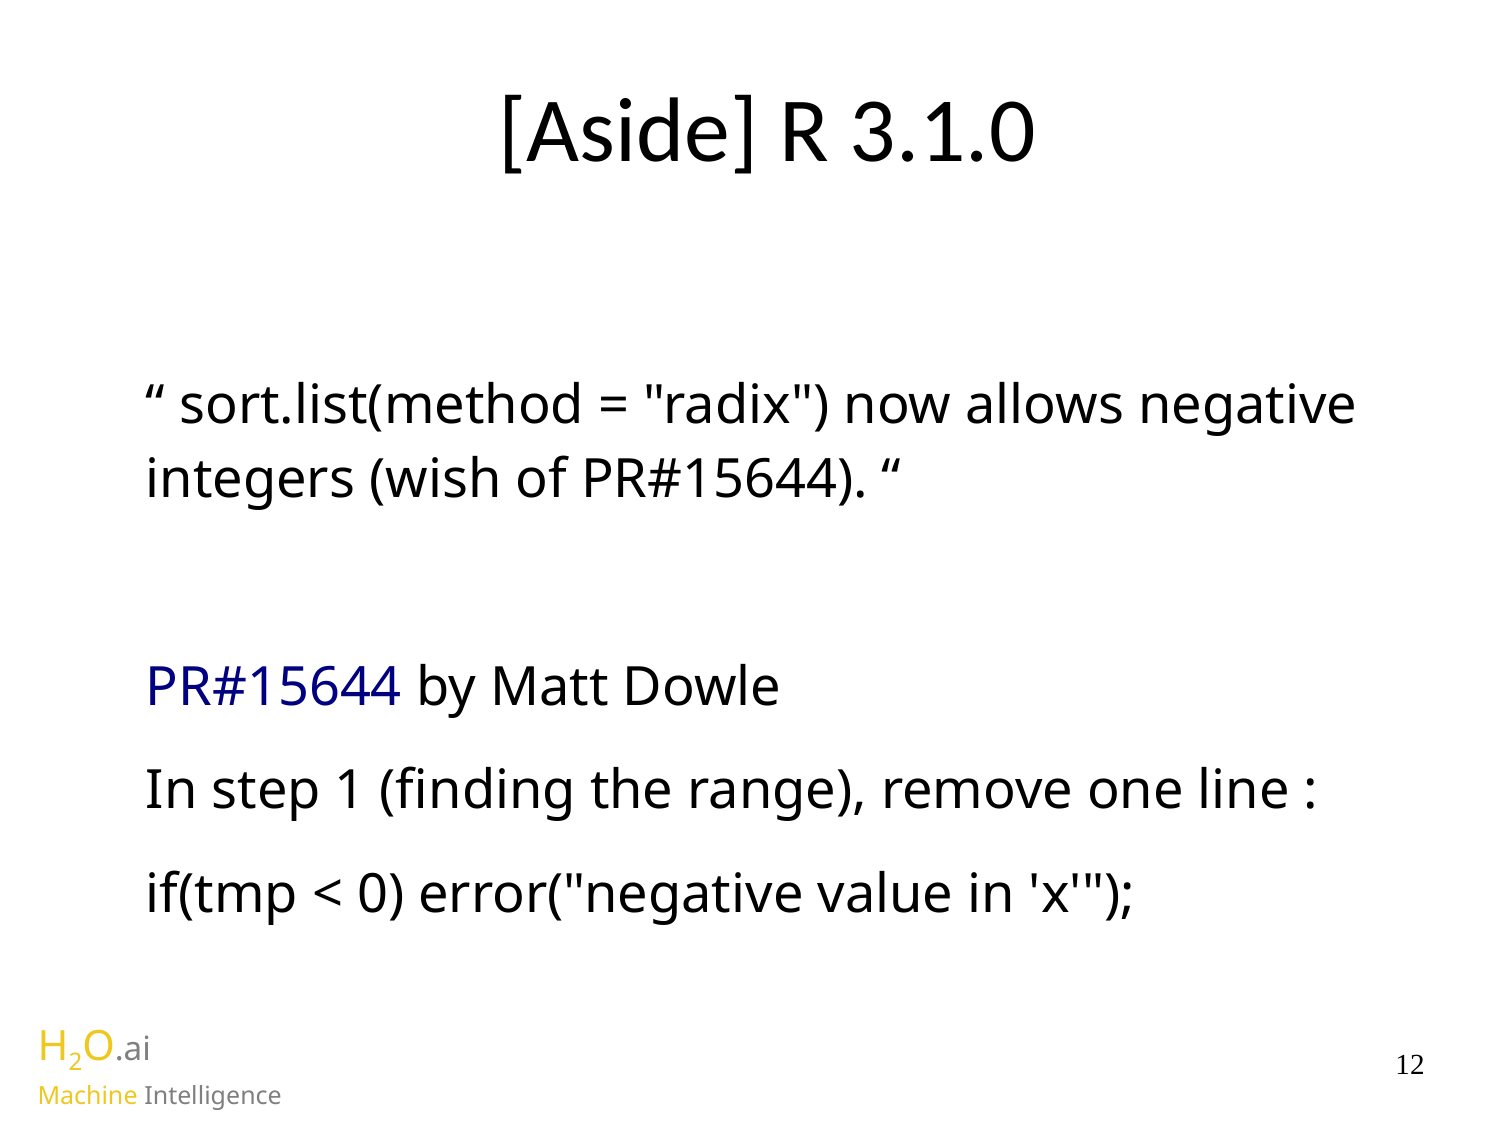

# [Aside] R 3.1.0
“ sort.list(method = "radix") now allows negative integers (wish of PR#15644). “
PR#15644 by Matt Dowle
In step 1 (finding the range), remove one line :
if(tmp < 0) error("negative value in 'x'");
12